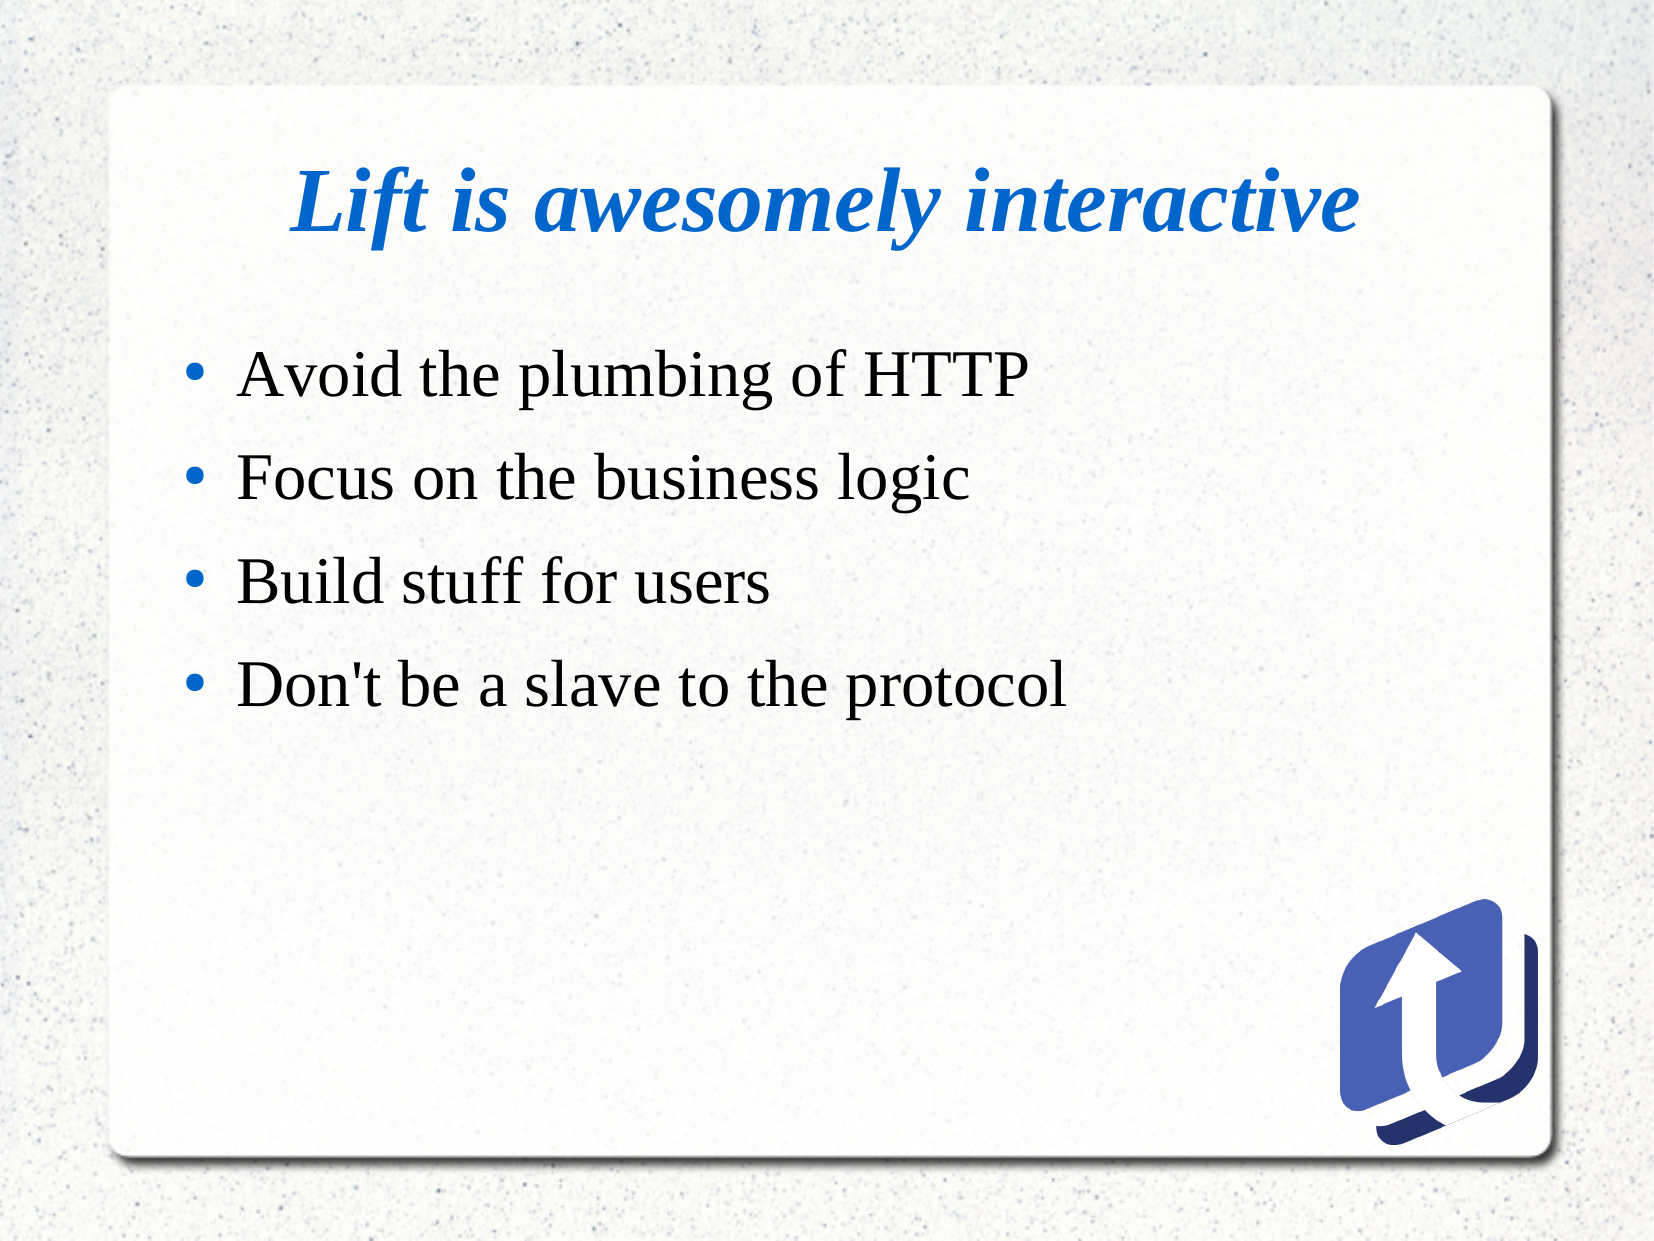

# Lift is awesomely interactive
Avoid the plumbing of HTTP
Focus on the business logic
Build stuff for users
Don't be a slave to the protocol